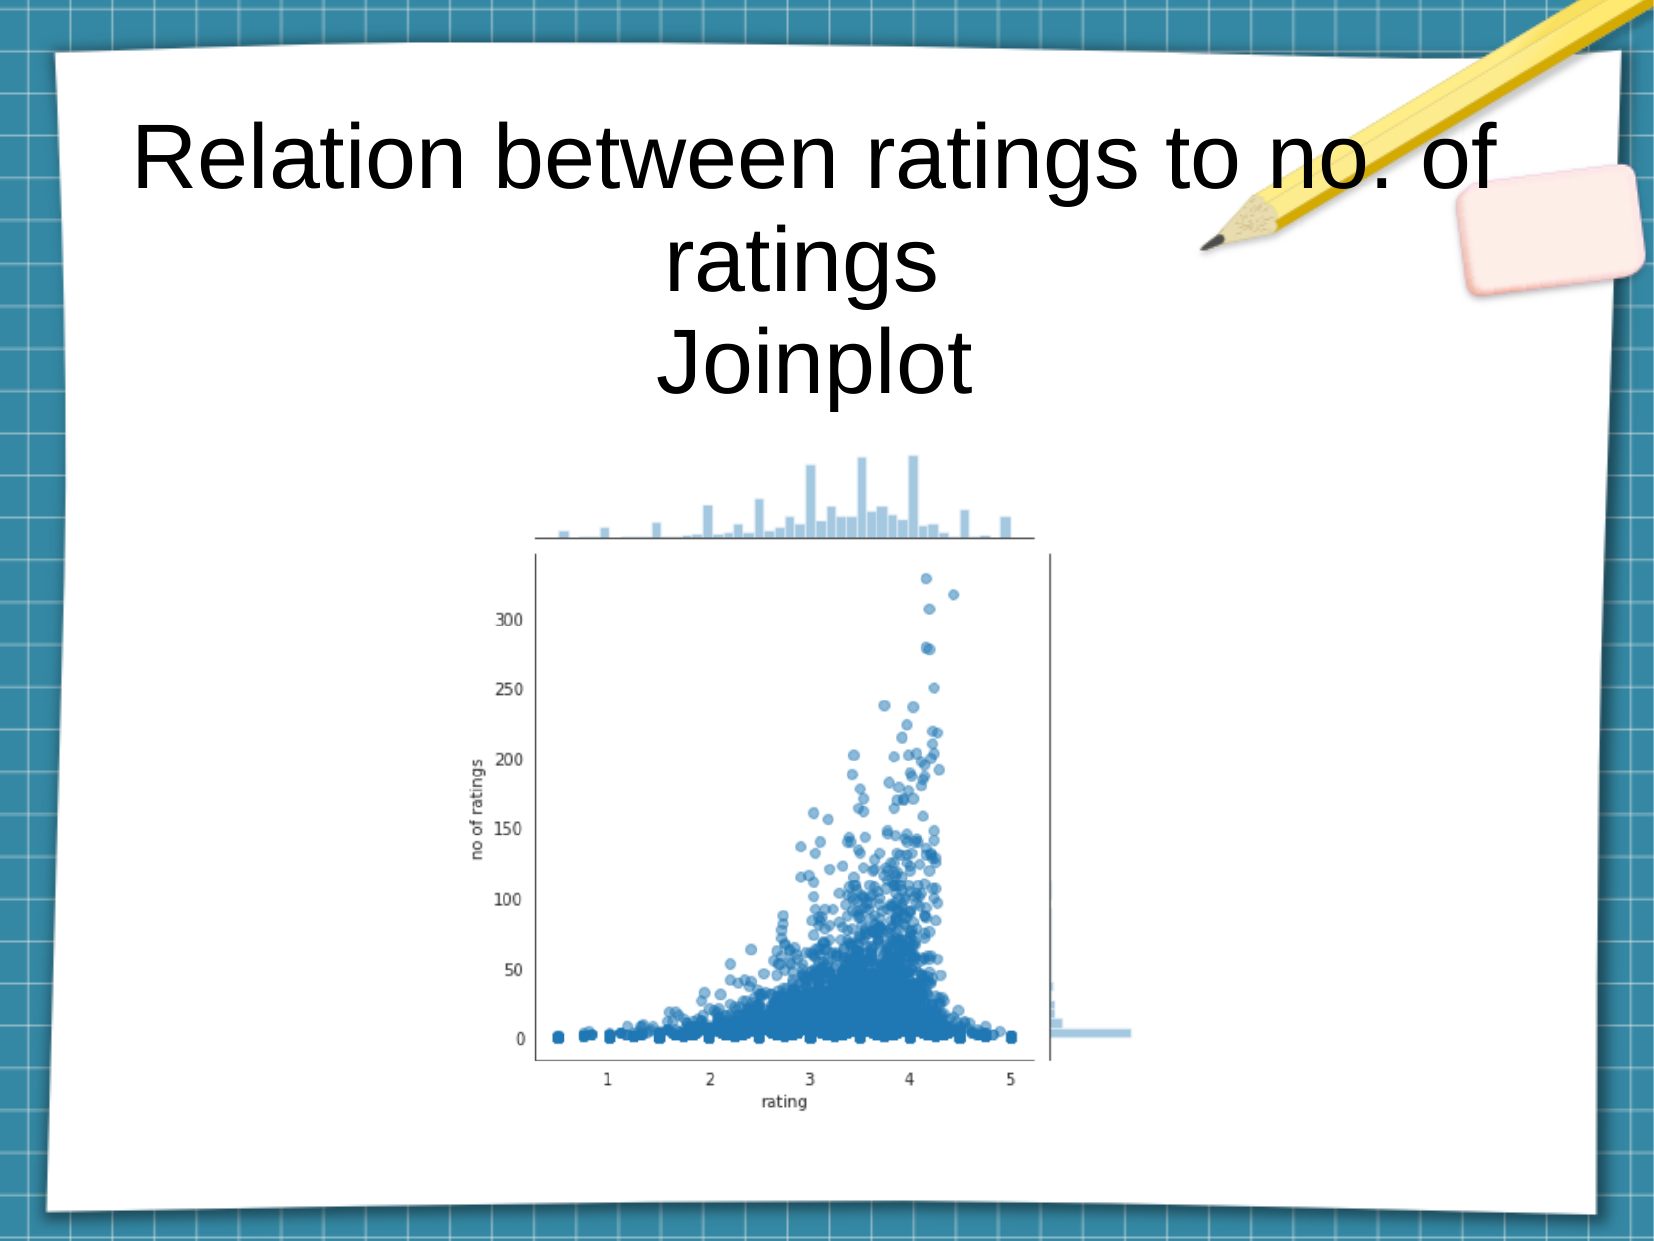

# Relation between ratings to no. of ratings Joinplot